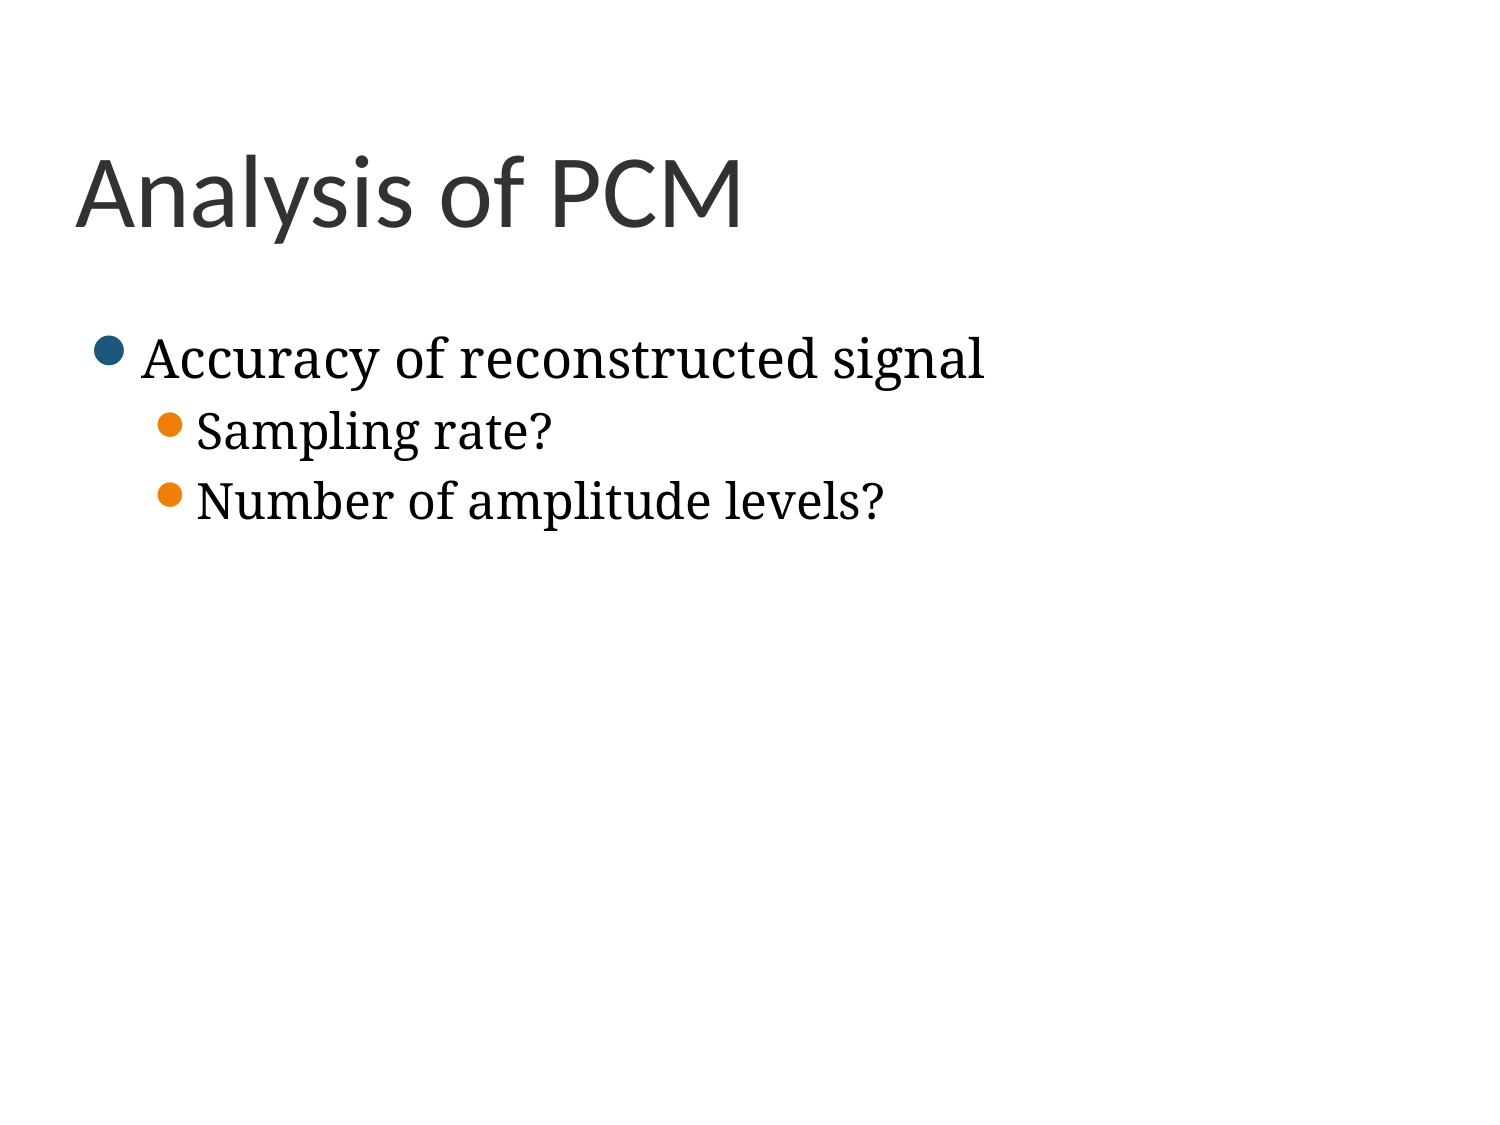

# Analysis of PCM
Accuracy of reconstructed signal
Sampling rate?
Number of amplitude levels?